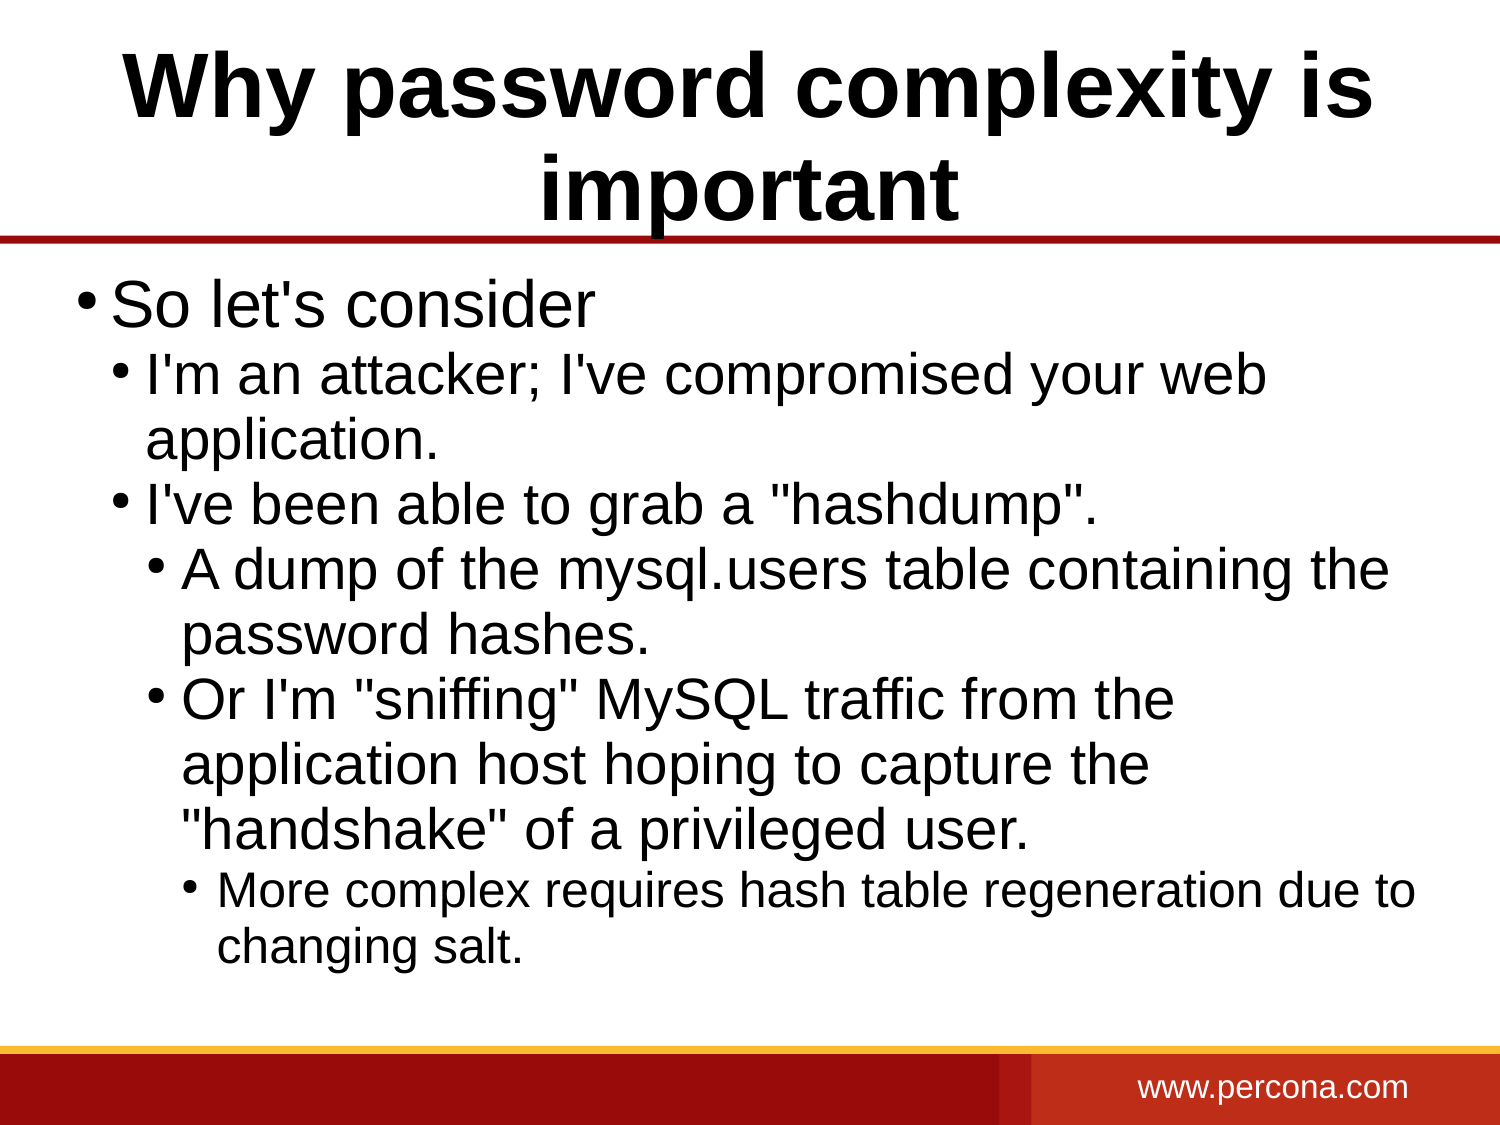

Why password complexity is important
So let's consider
I'm an attacker; I've compromised your web application.
I've been able to grab a "hashdump".
A dump of the mysql.users table containing the password hashes.
Or I'm "sniffing" MySQL traffic from the application host hoping to capture the "handshake" of a privileged user.
More complex requires hash table regeneration due to changing salt.